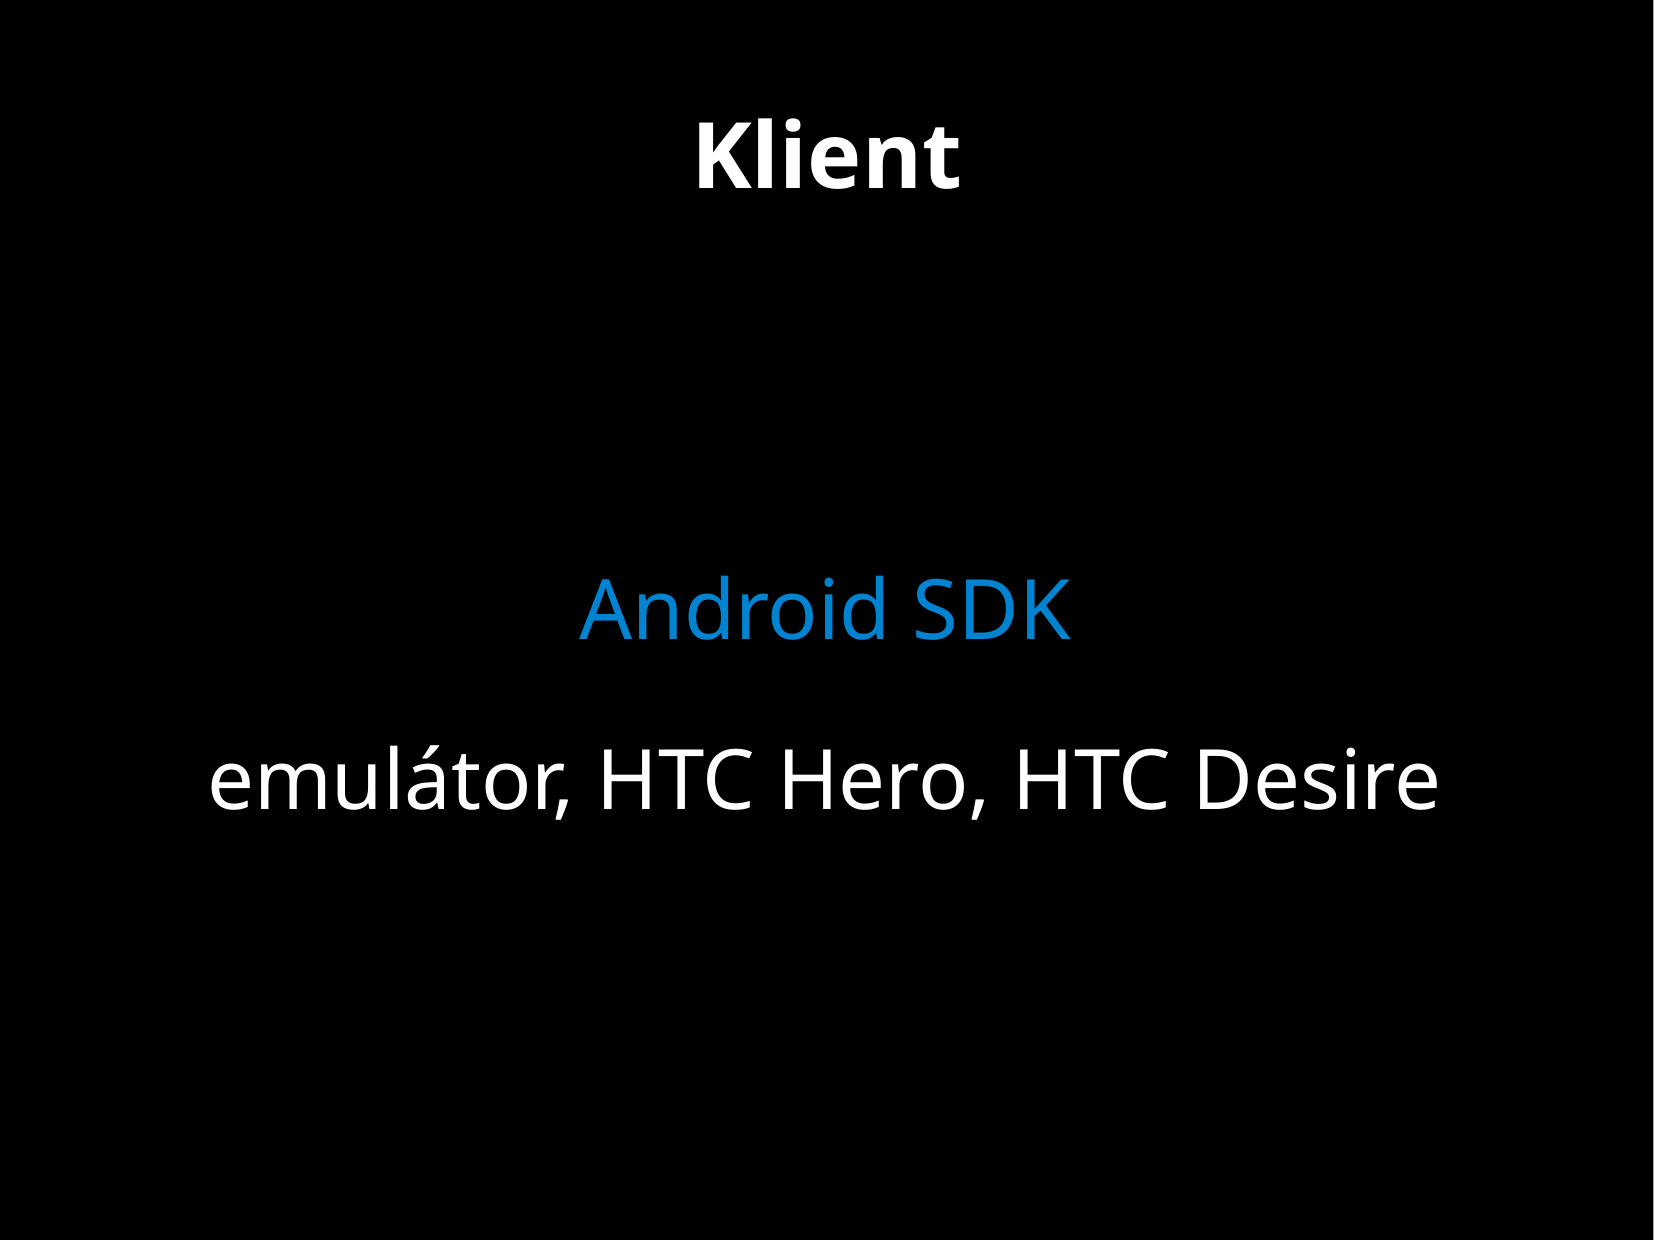

# Klient
Android SDK
emulátor, HTC Hero, HTC Desire